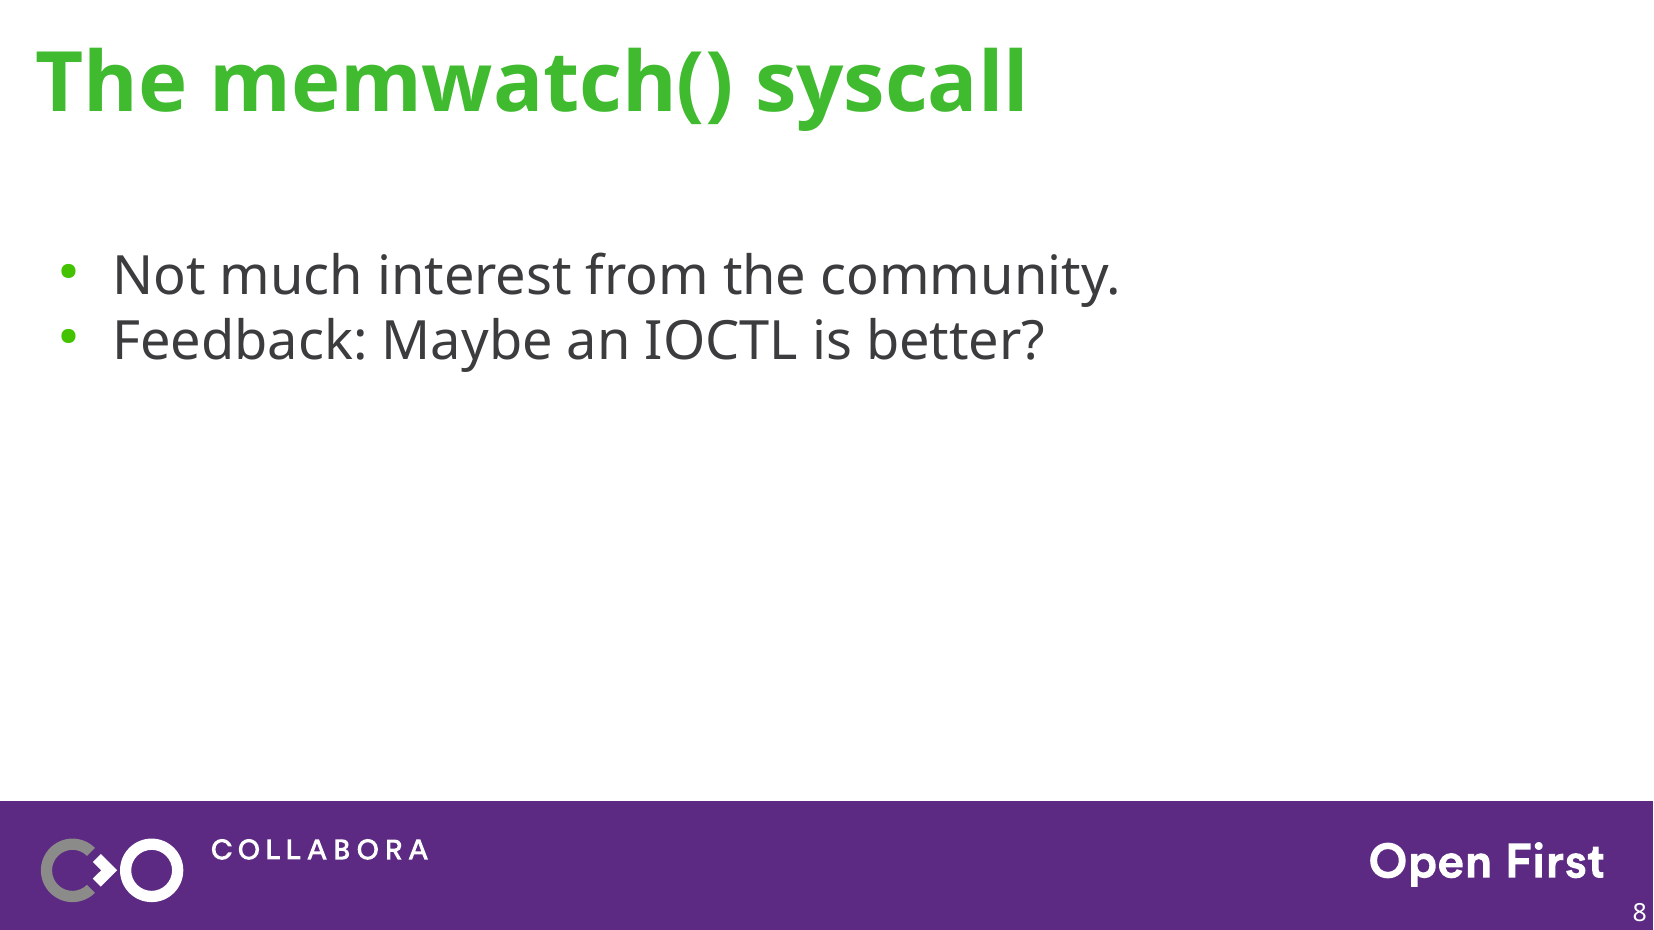

# The memwatch() syscall
Not much interest from the community.
Feedback: Maybe an IOCTL is better?